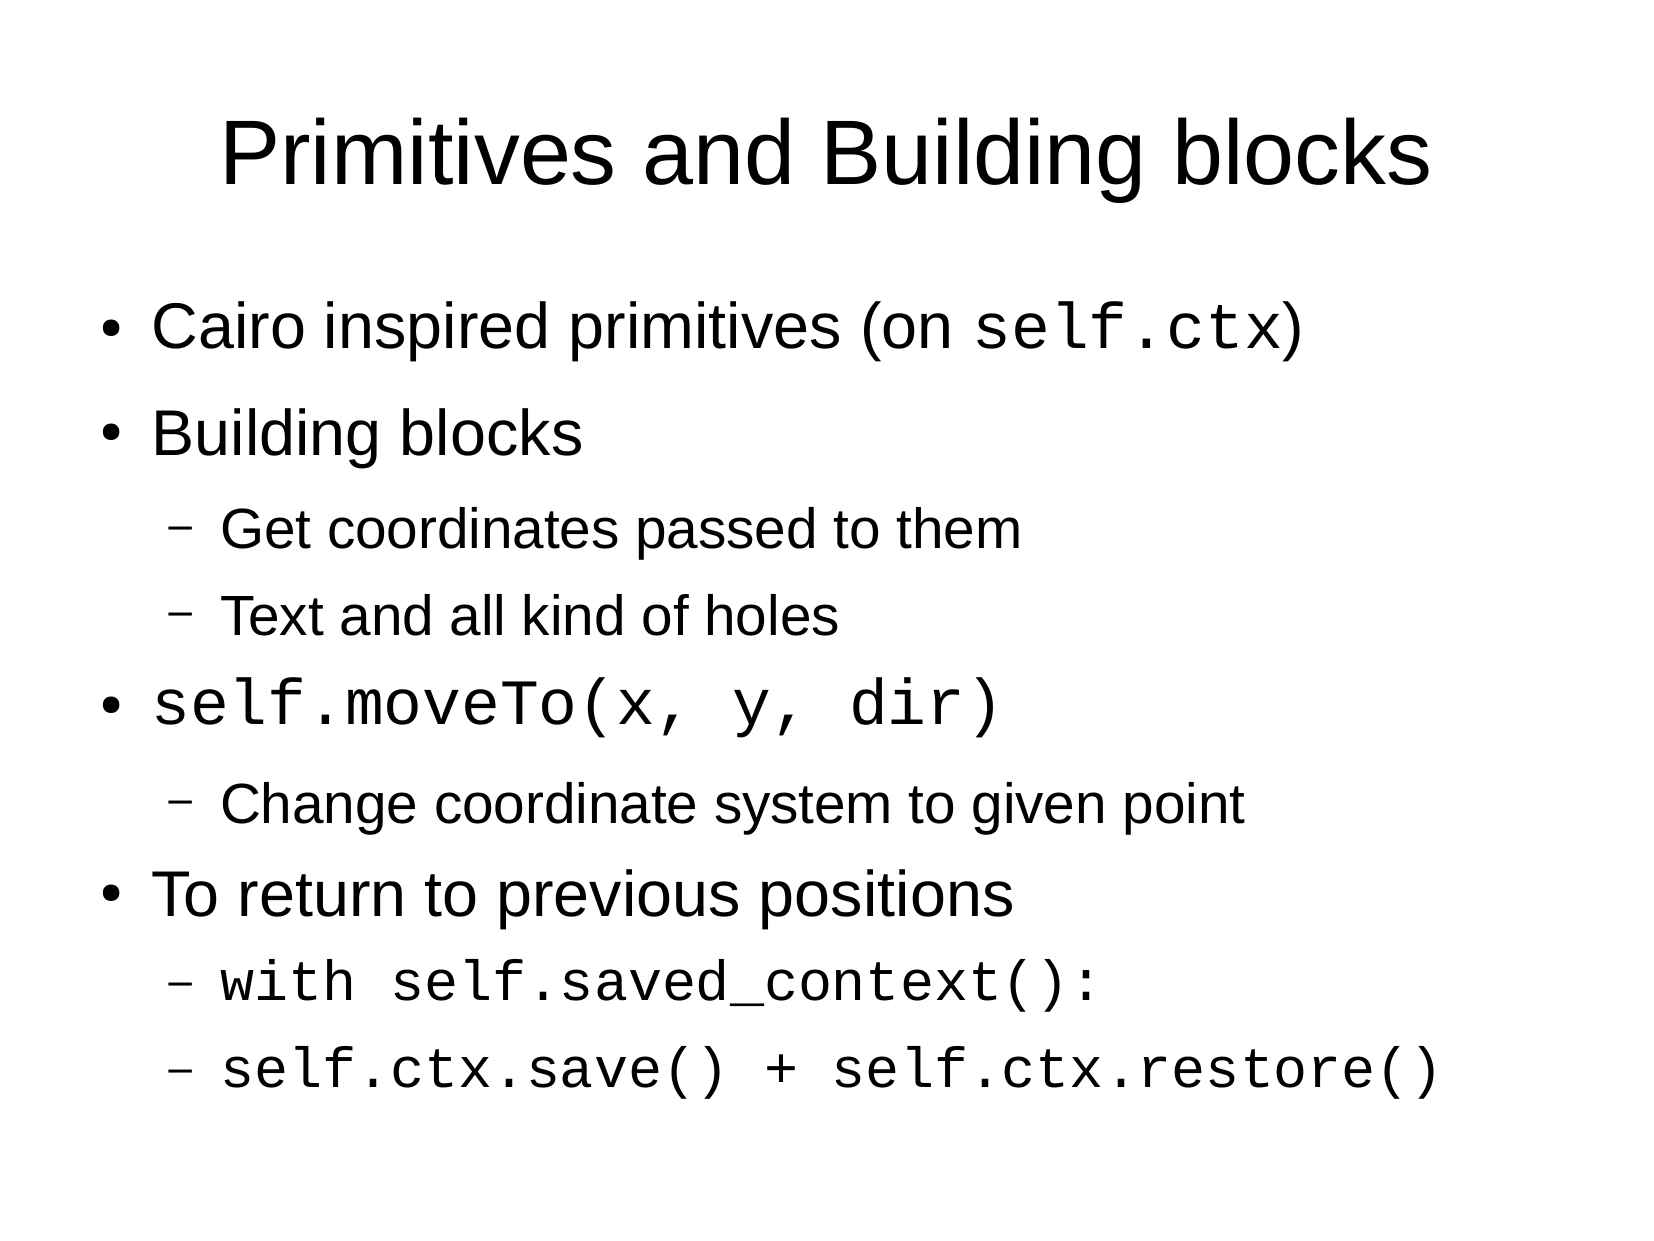

# Primitives and Building blocks
Cairo inspired primitives (on self.ctx)
Building blocks
Get coordinates passed to them
Text and all kind of holes
self.moveTo(x, y, dir)
Change coordinate system to given point
To return to previous positions
with self.saved_context():
self.ctx.save() + self.ctx.restore()